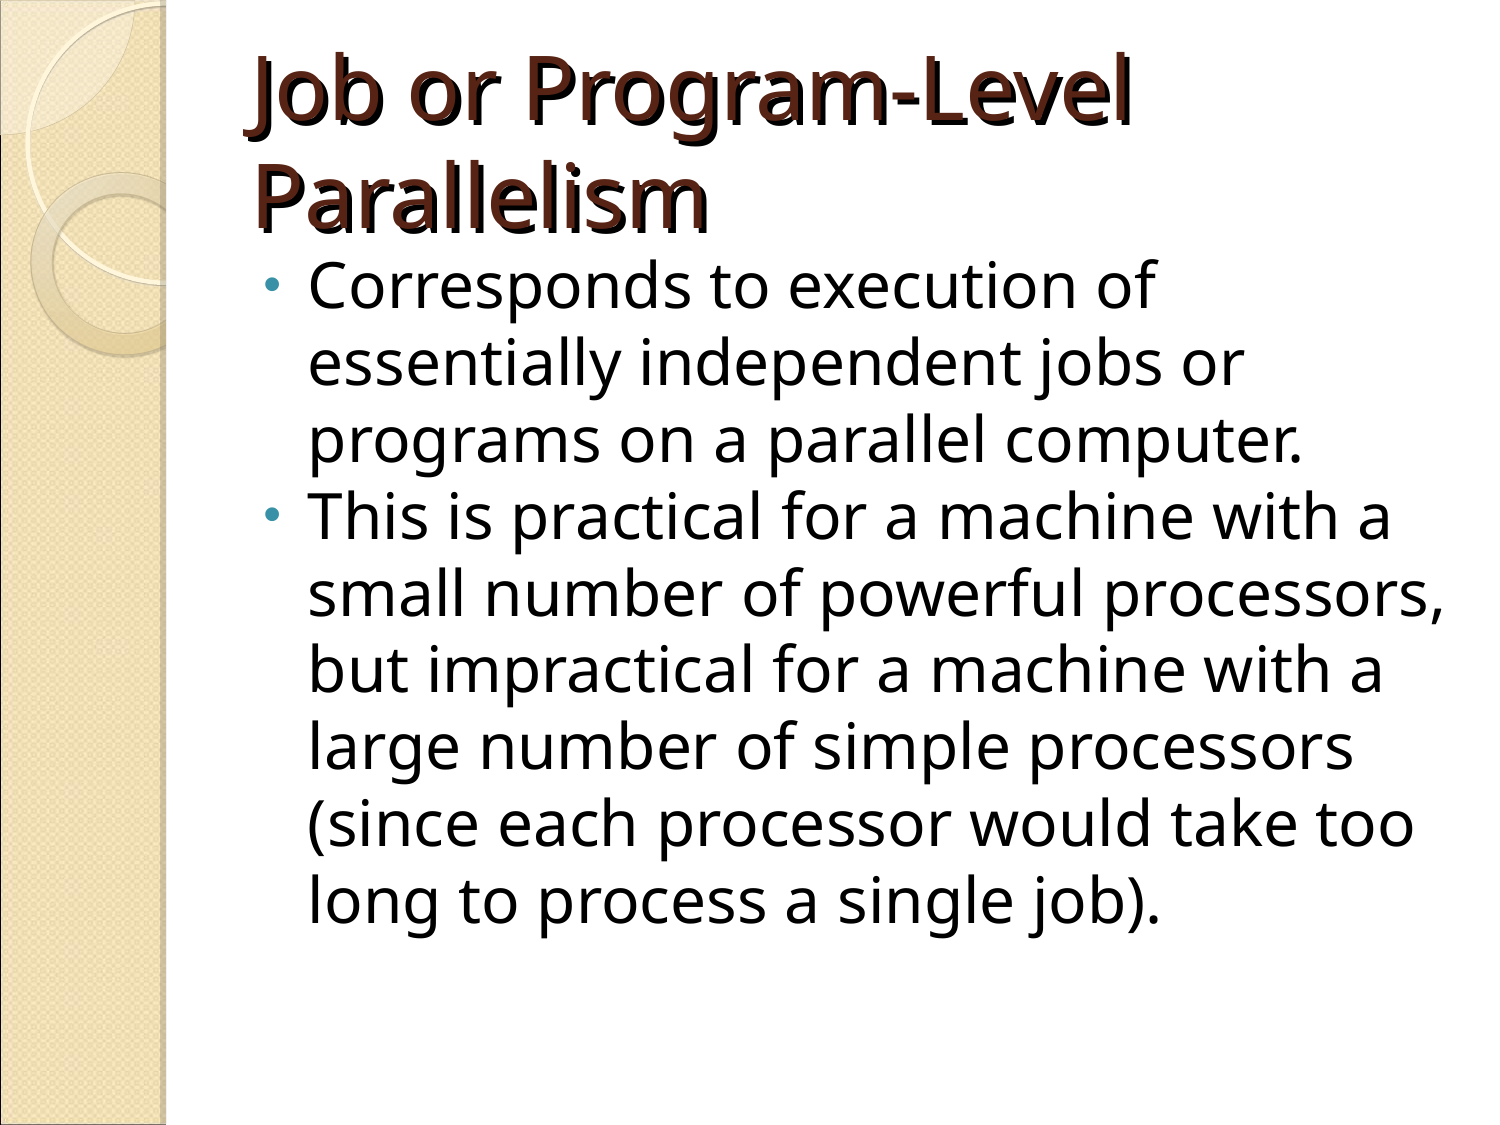

# Job or Program-Level Parallelism
Corresponds to execution of essentially independent jobs or programs on a parallel computer.
This is practical for a machine with a small number of powerful processors, but impractical for a machine with a large number of simple processors (since each processor would take too long to process a single job).